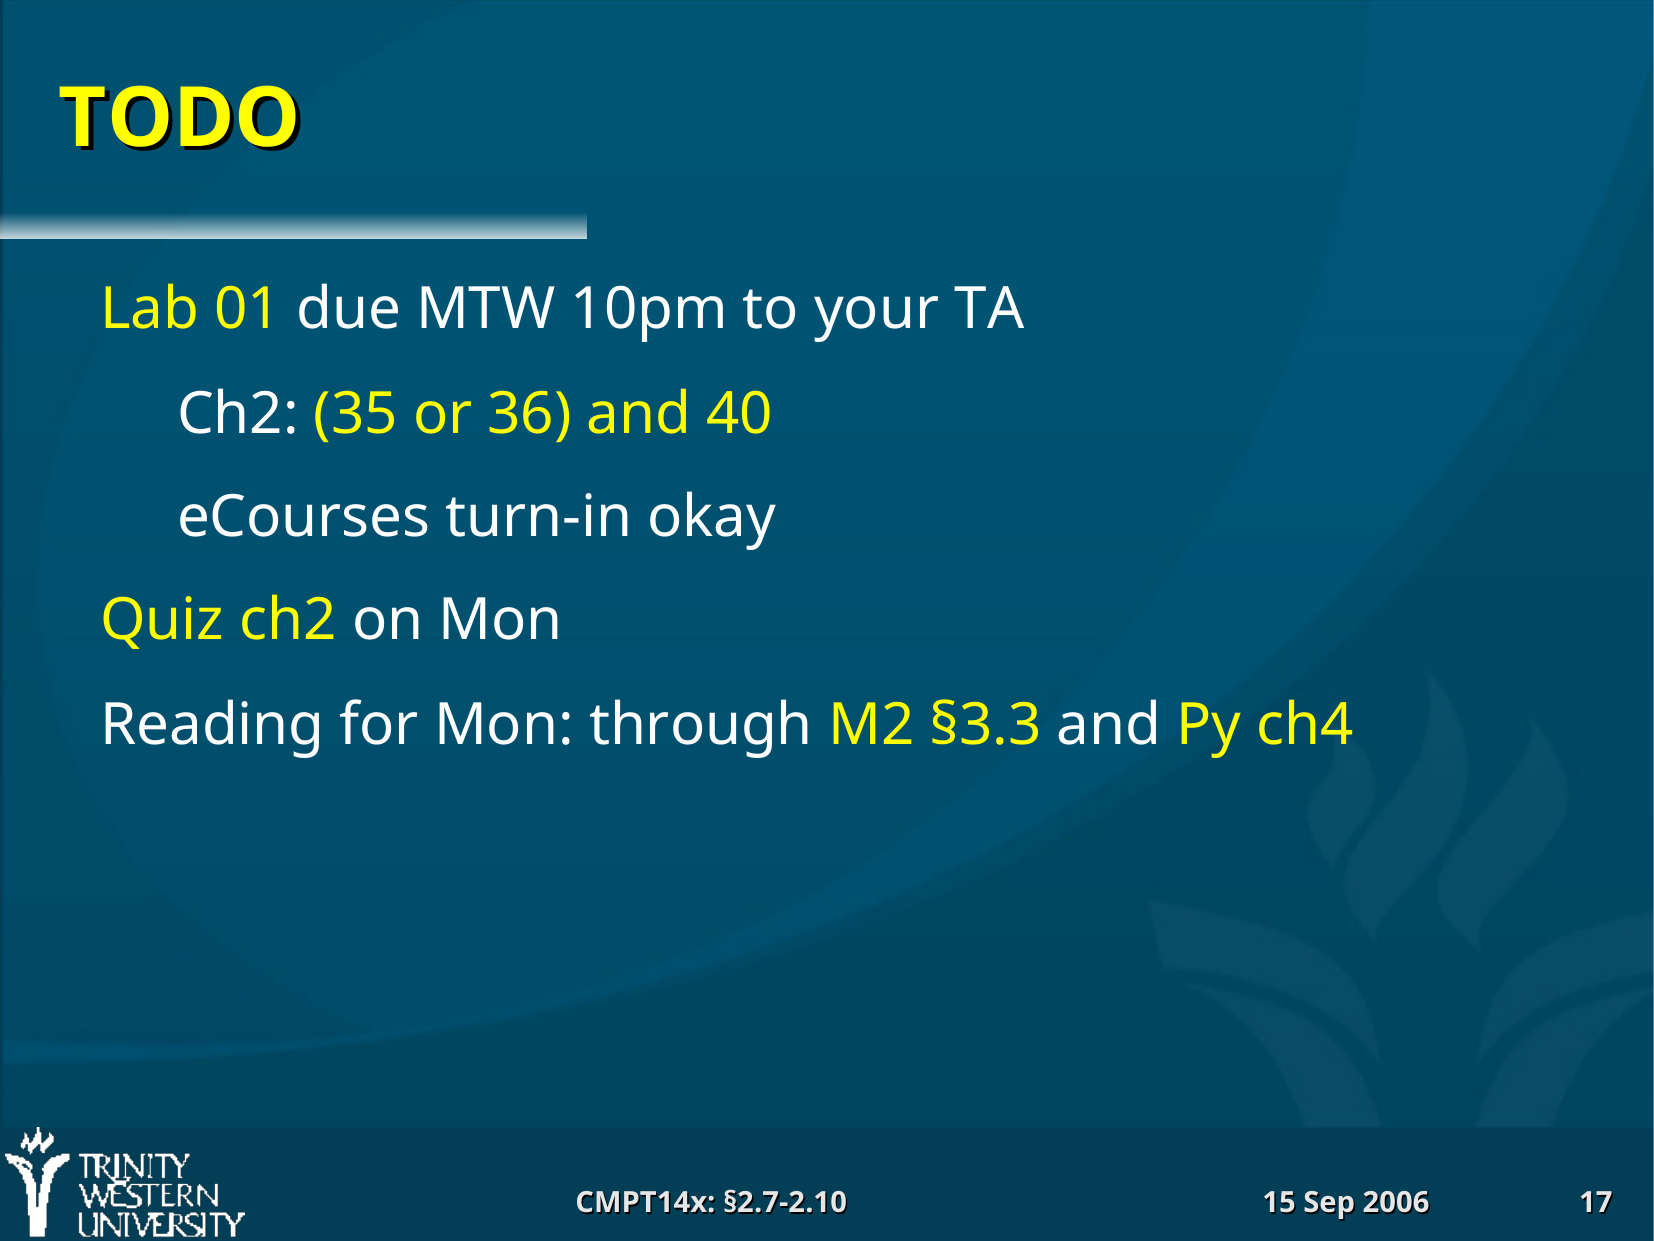

# TODO
Lab 01 due MTW 10pm to your TA
Ch2: (35 or 36) and 40
eCourses turn-in okay
Quiz ch2 on Mon
Reading for Mon: through M2 §3.3 and Py ch4
CMPT14x: §2.7-2.10
15 Sep 2006
17